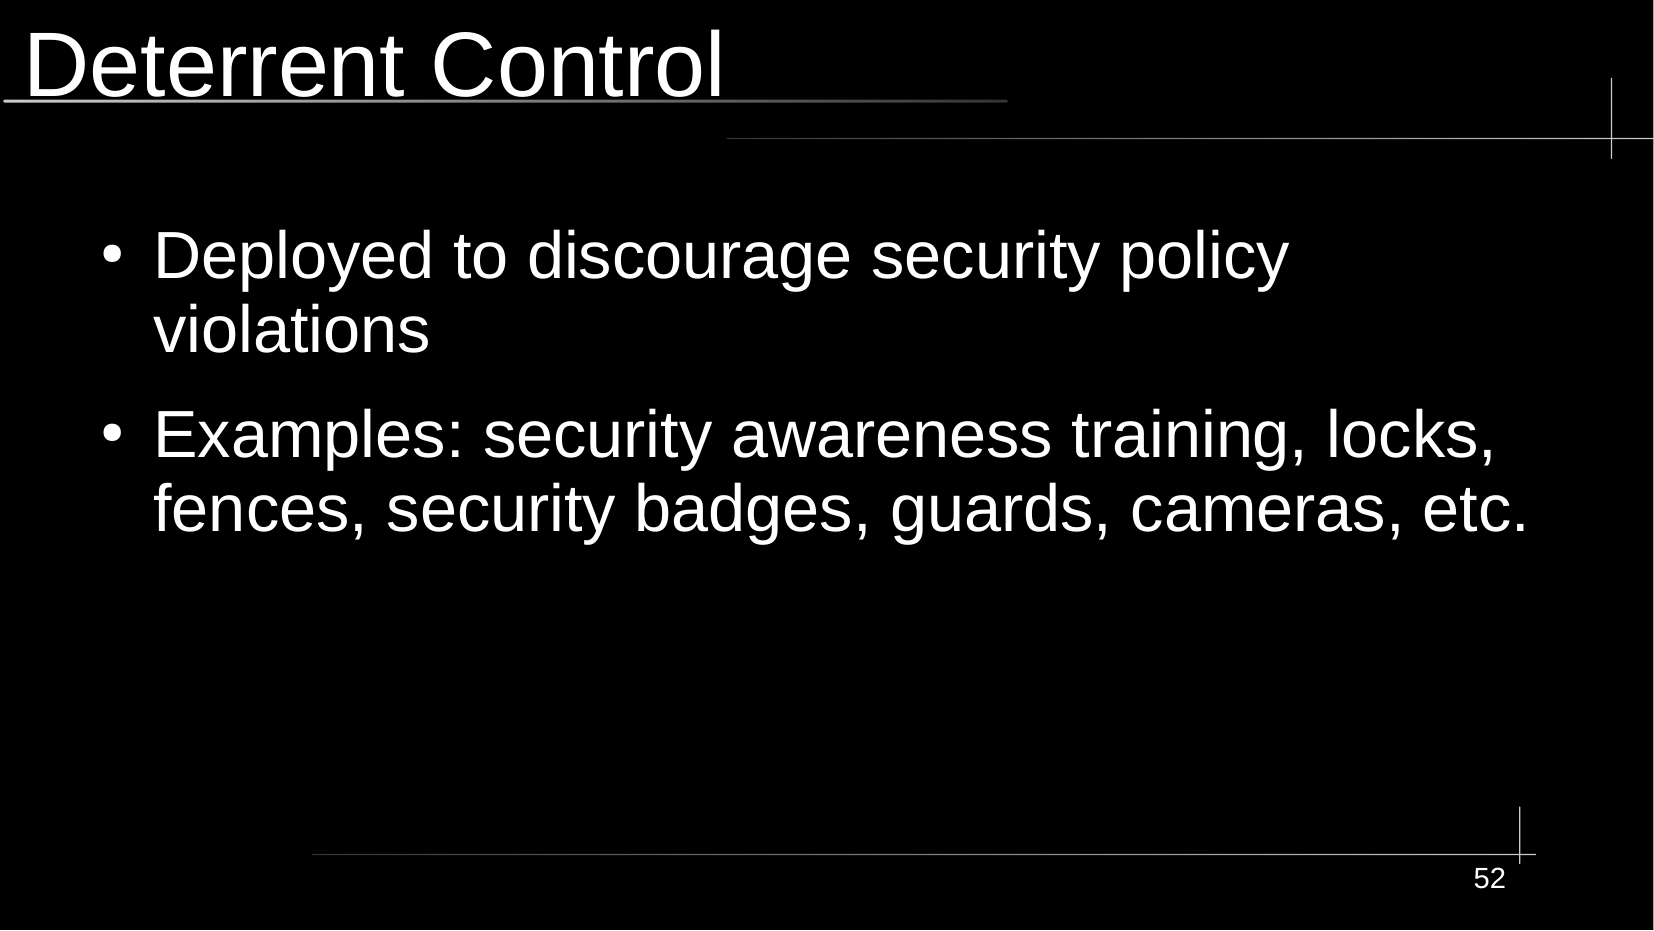

# Deterrent Control
Deployed to discourage security policy violations
Examples: security awareness training, locks, fences, security badges, guards, cameras, etc.
52